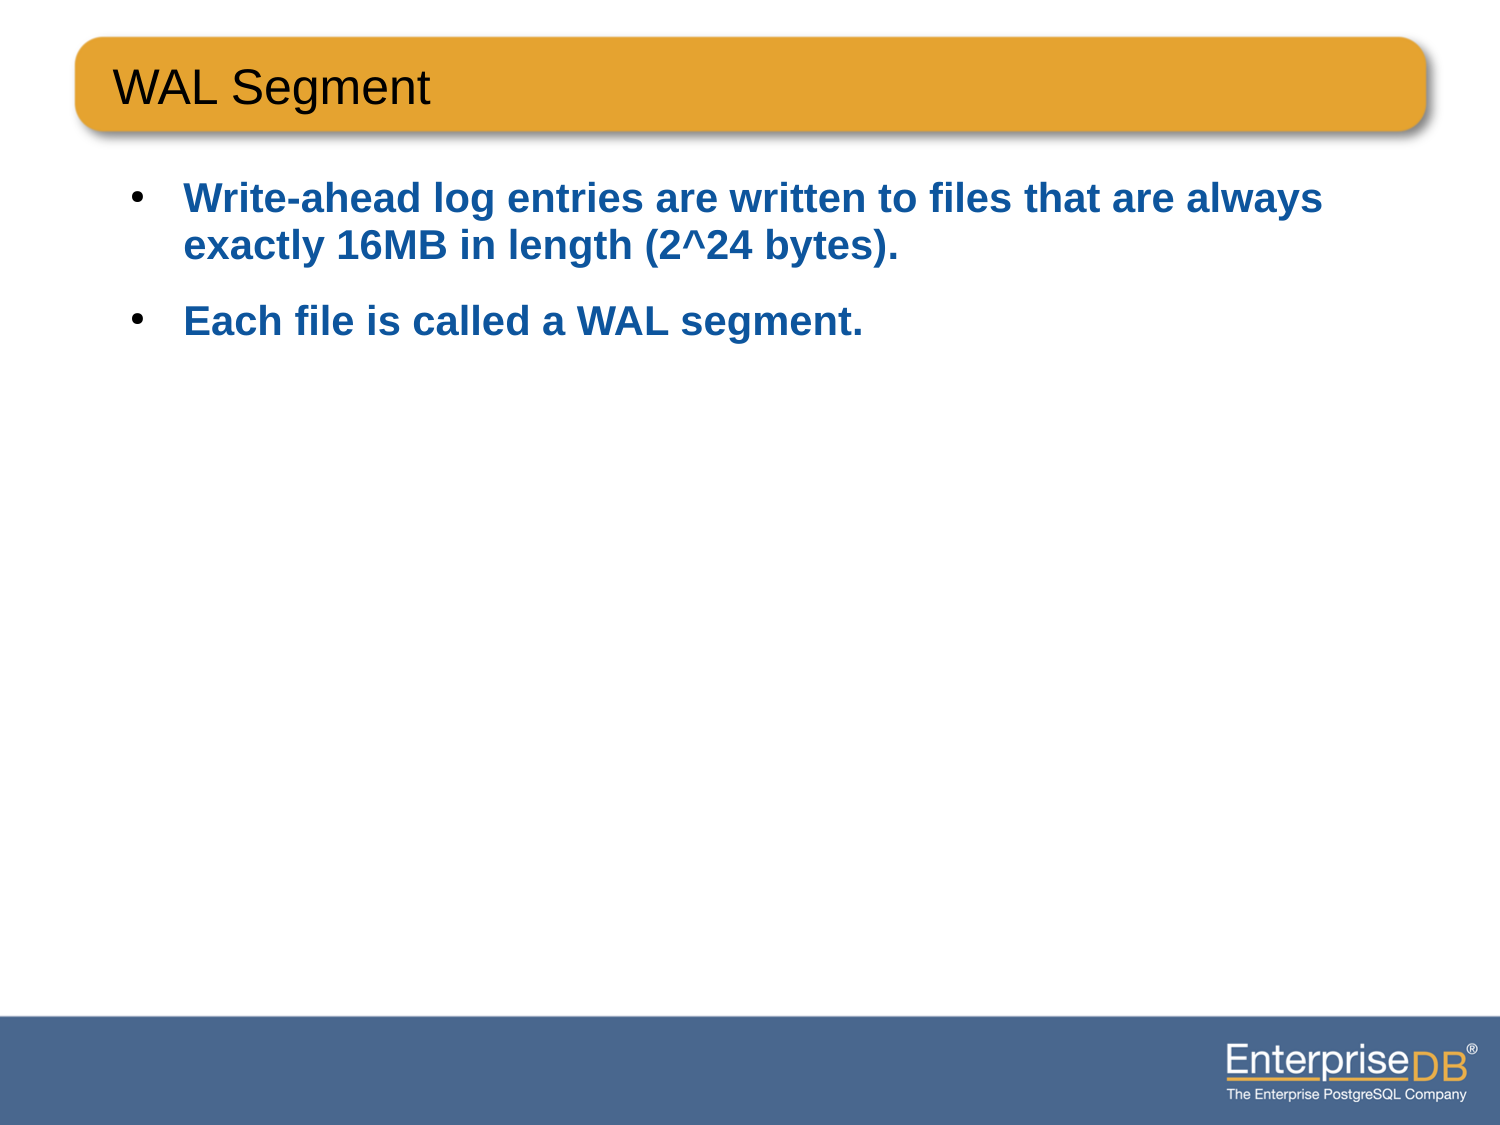

# WAL Segment
Write-ahead log entries are written to files that are always exactly 16MB in length (2^24 bytes).
Each file is called a WAL segment.